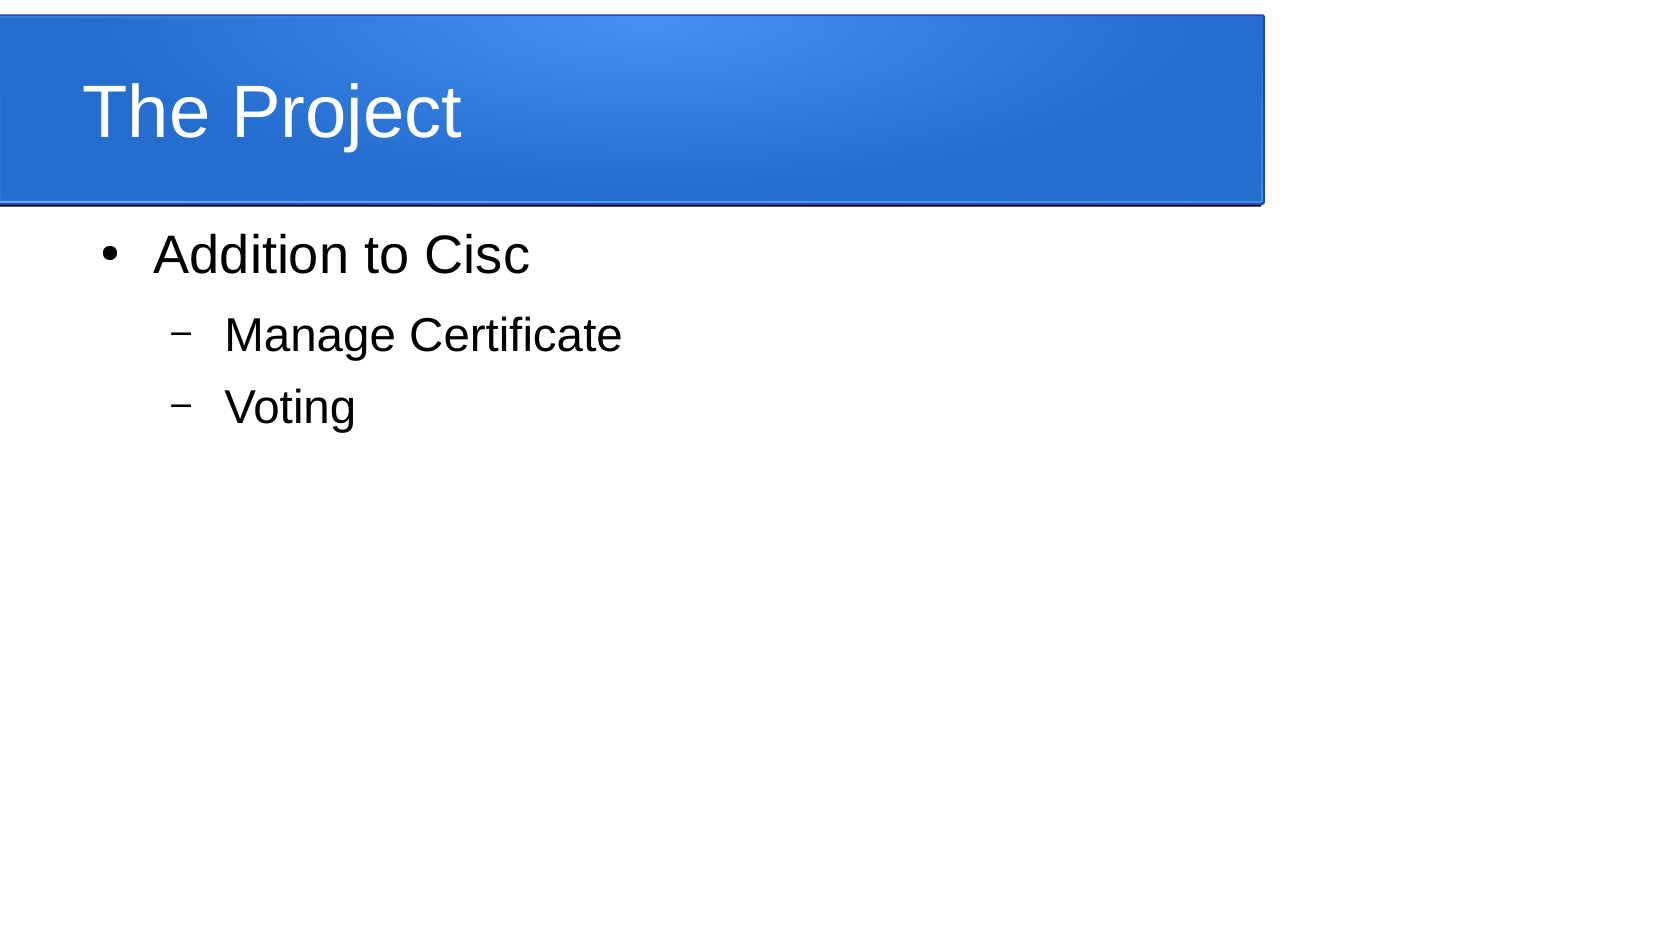

# The Project
Addition to Cisc
Manage Certificate
Voting